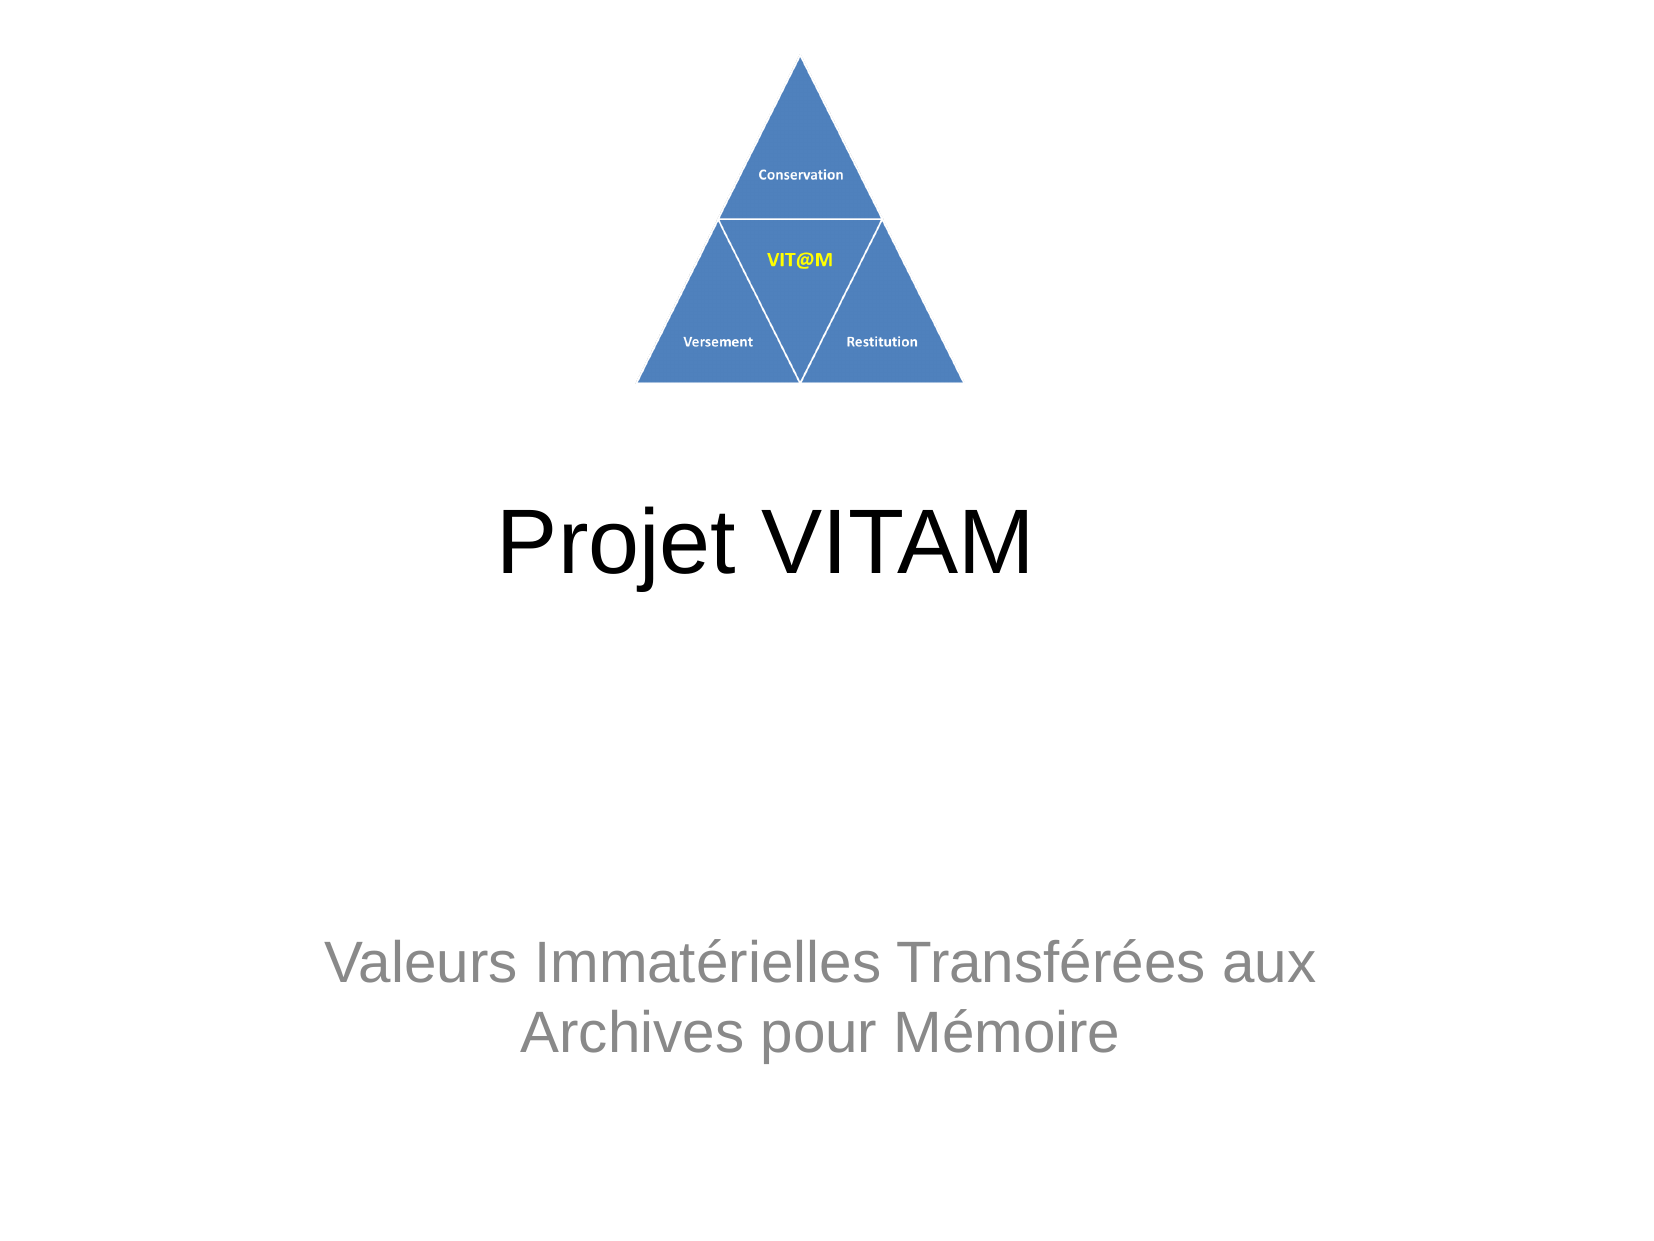

# Projet VITAM
Valeurs Immatérielles Transférées aux Archives pour Mémoire